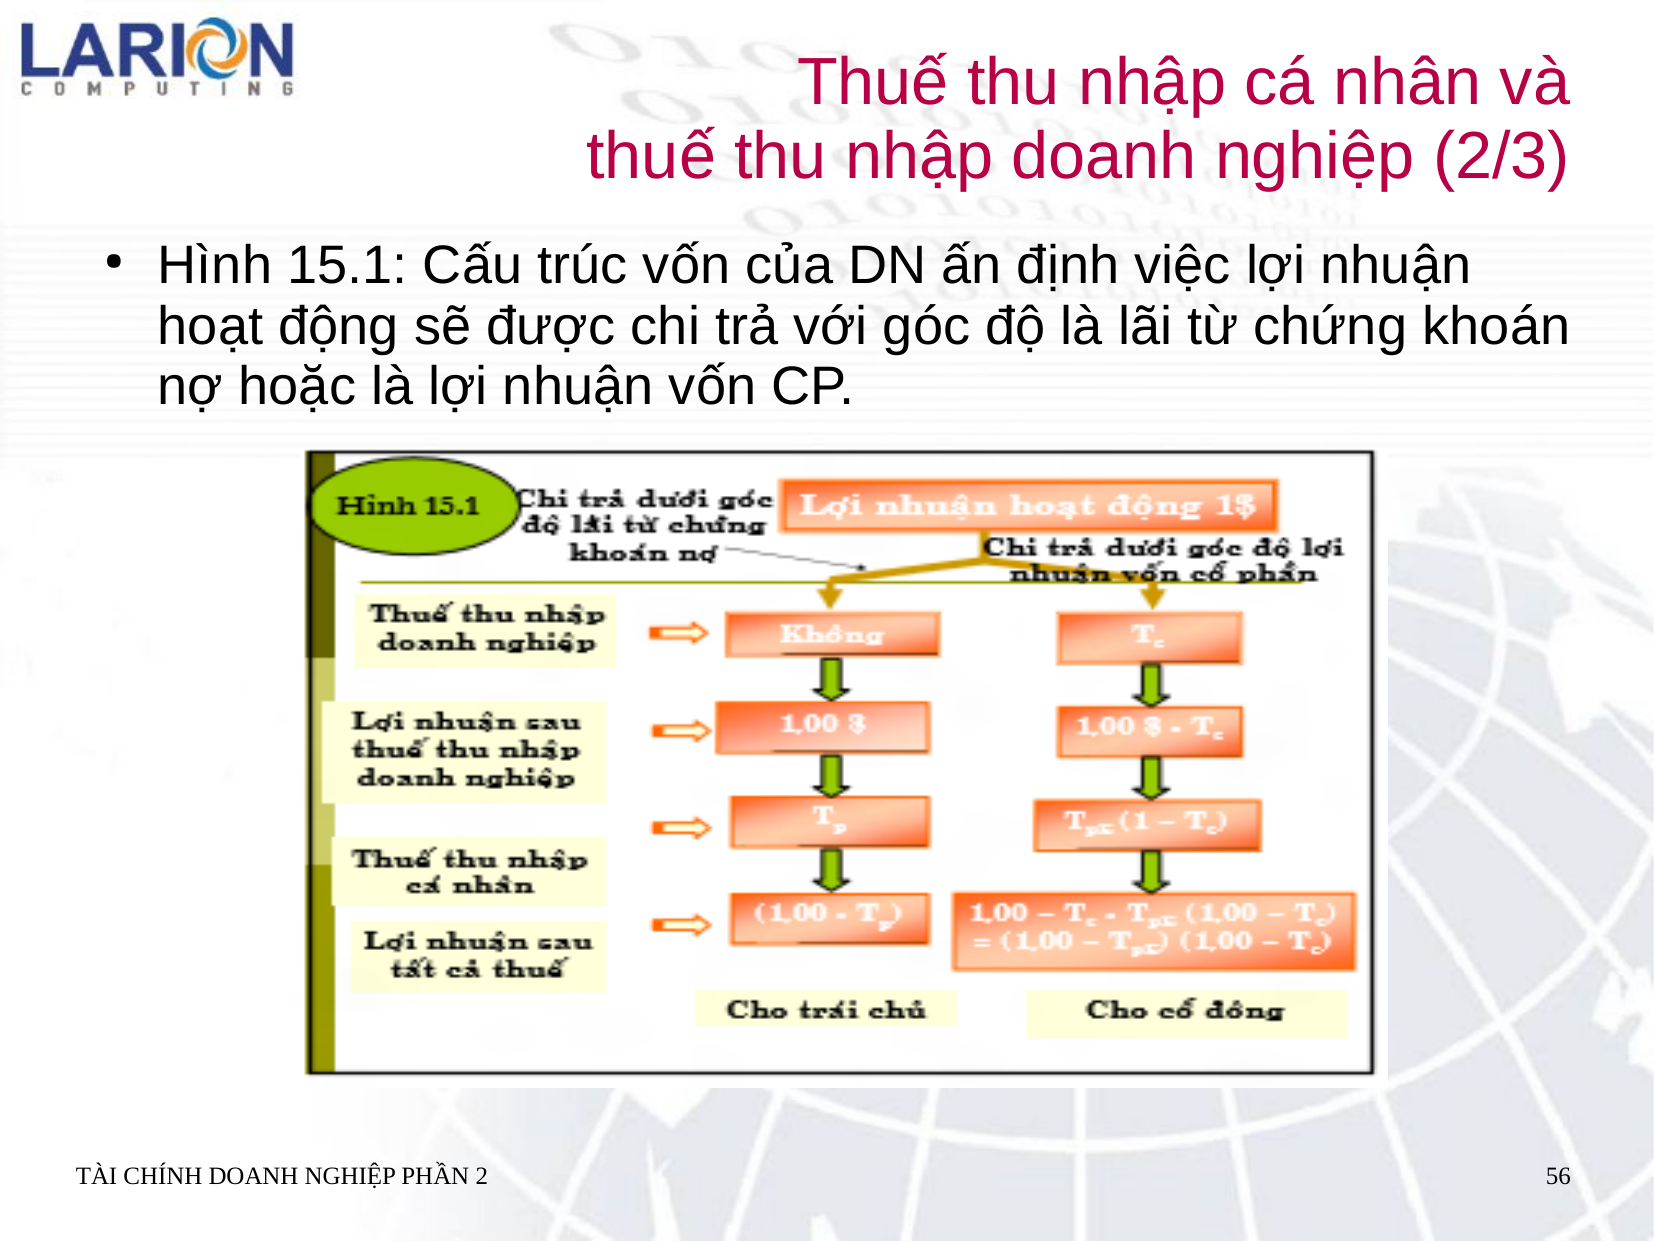

# Thuế thu nhập cá nhân và thuế thu nhập doanh nghiệp (2/3)
Hình 15.1: Cấu trúc vốn của DN ấn định việc lợi nhuận hoạt động sẽ được chi trả với góc độ là lãi từ chứng khoán nợ hoặc là lợi nhuận vốn CP.
TÀI CHÍNH DOANH NGHIỆP PHẦN 2
56